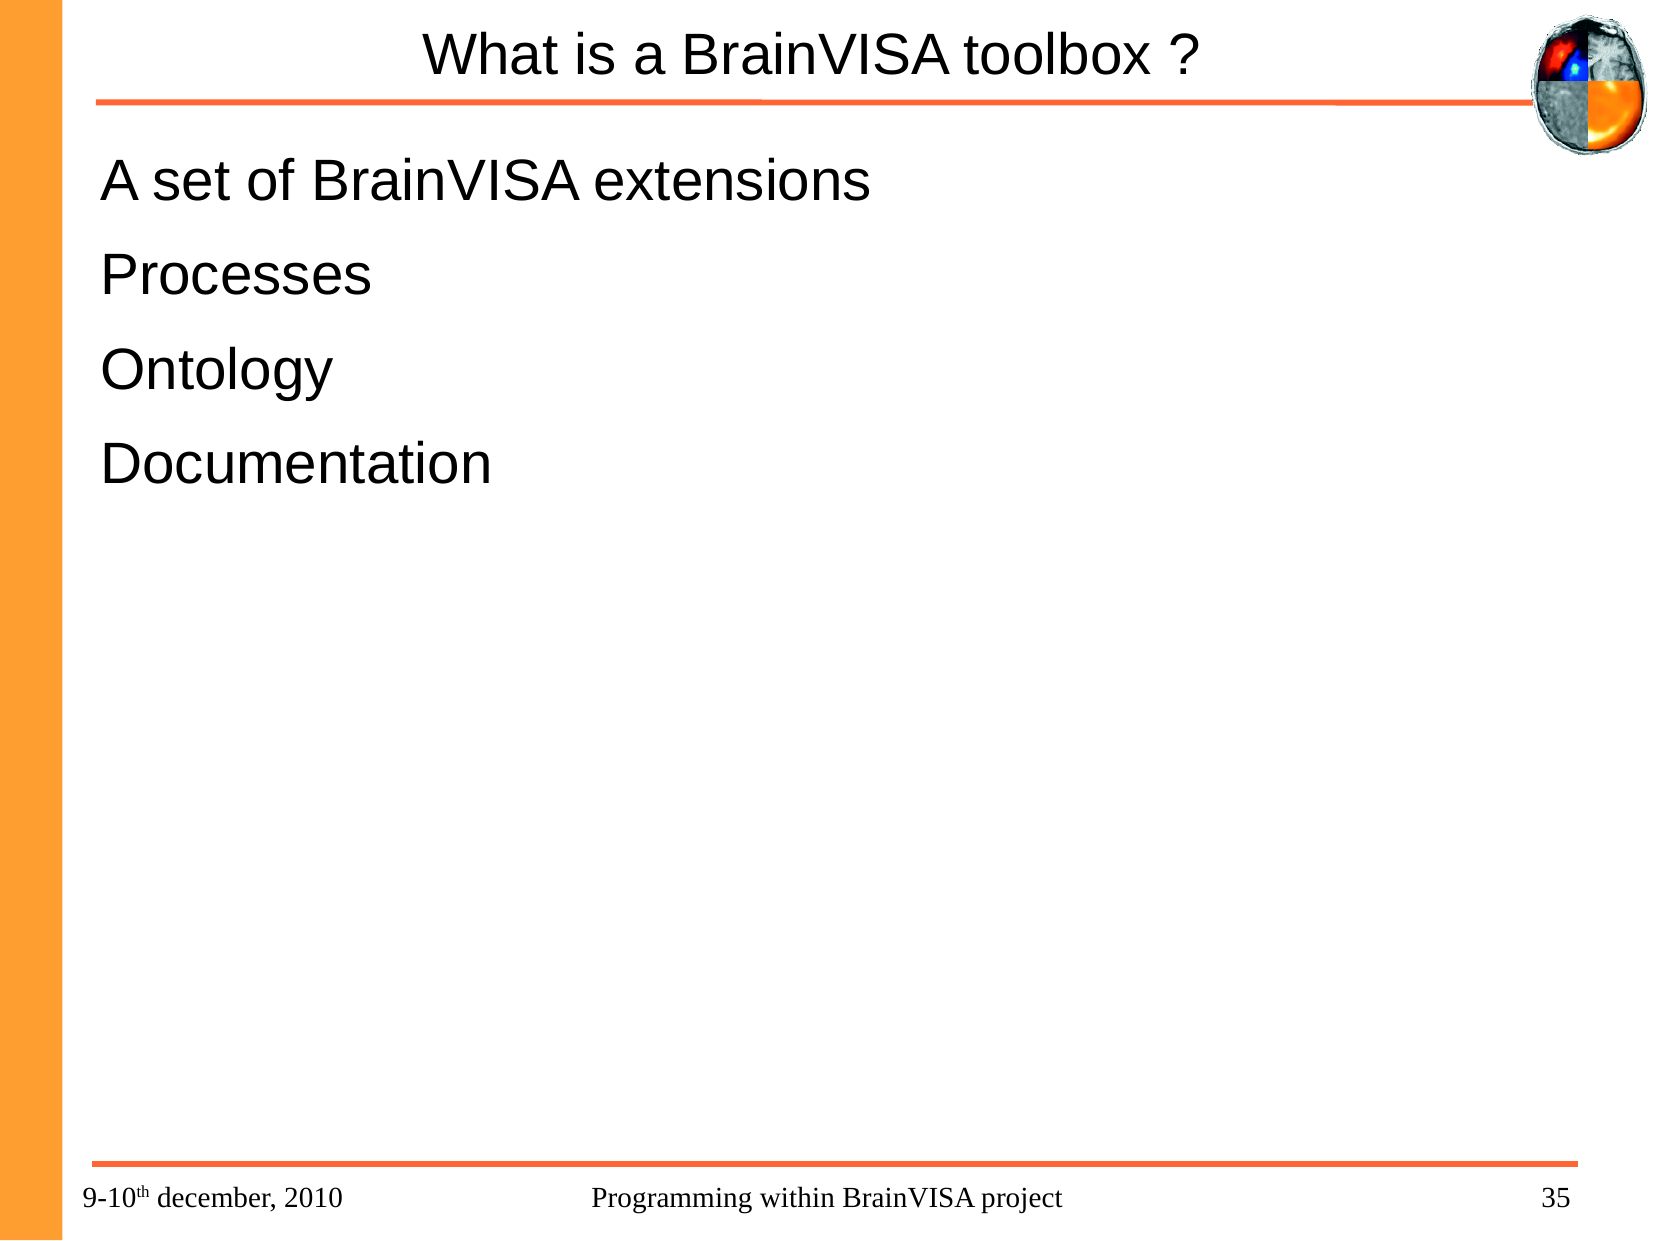

# What is a BrainVISA toolbox ?
A set of BrainVISA extensions
Processes
Ontology
Documentation
35